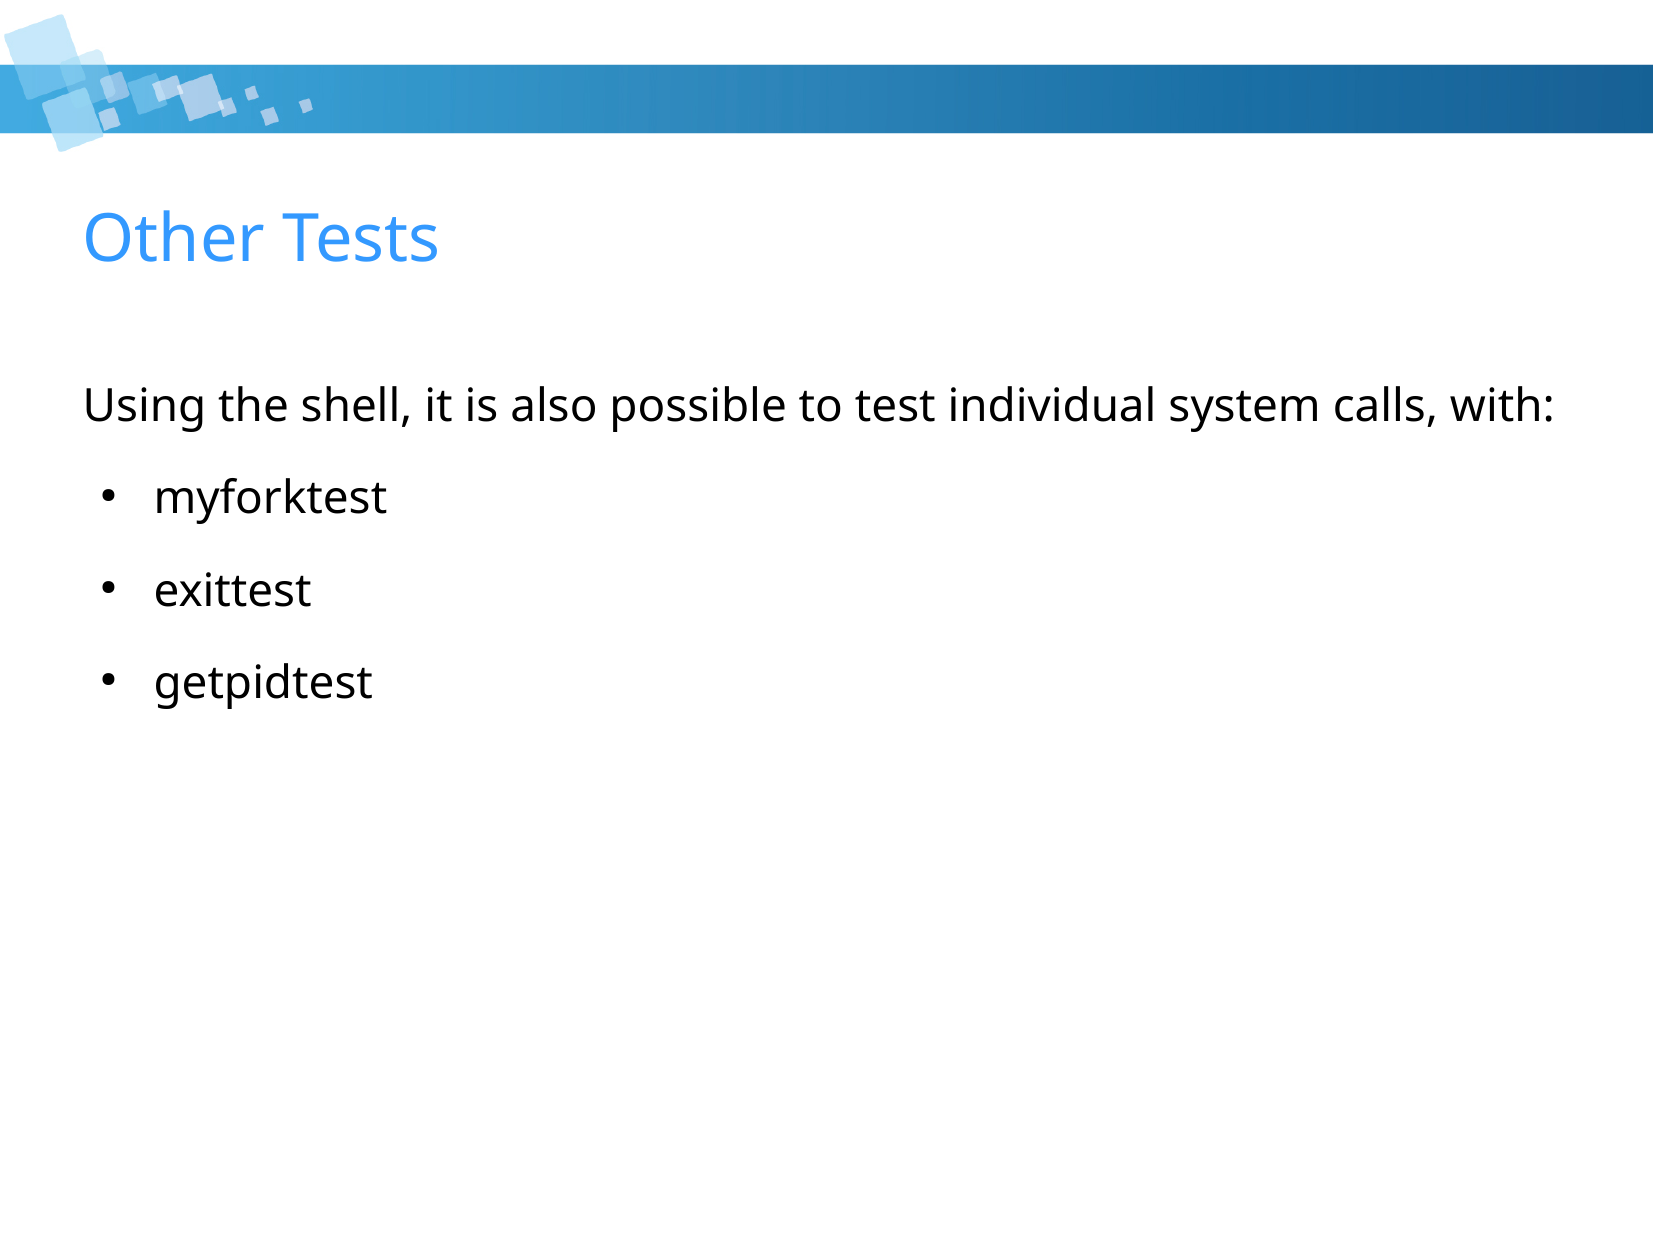

# Other Tests
Using the shell, it is also possible to test individual system calls, with:
myforktest
exittest
getpidtest